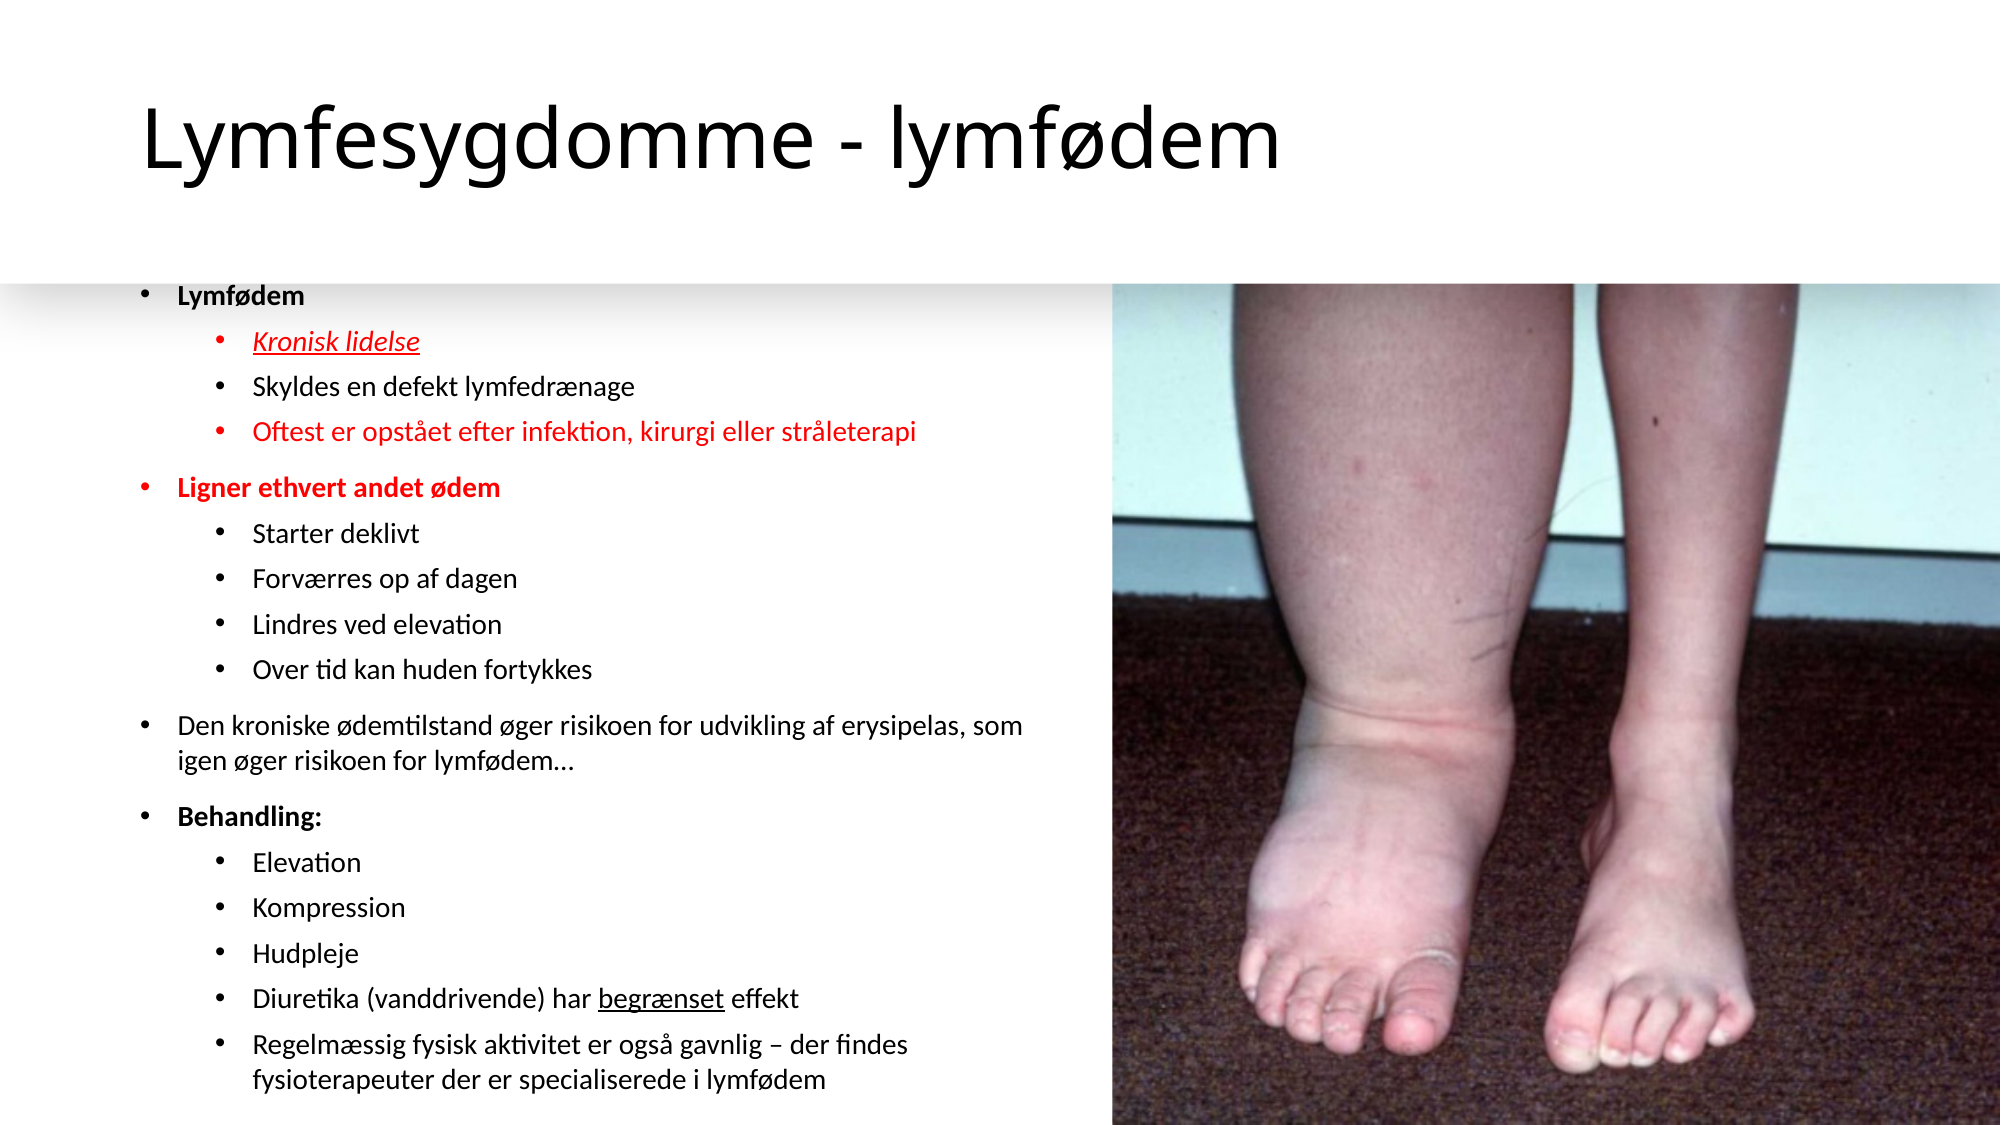

# Lymfesygdomme - lymfødem
Lymfødem
Kronisk lidelse
Skyldes en defekt lymfedrænage
Oftest er opstået efter infektion, kirurgi eller stråleterapi
Ligner ethvert andet ødem
Starter deklivt
Forværres op af dagen
Lindres ved elevation
Over tid kan huden fortykkes
Den kroniske ødemtilstand øger risikoen for udvikling af erysipelas, som igen øger risikoen for lymfødem…
Behandling:
Elevation
Kompression
Hudpleje
Diuretika (vanddrivende) har begrænset effekt
Regelmæssig fysisk aktivitet er også gavnlig – der findes fysioterapeuter der er specialiserede i lymfødem